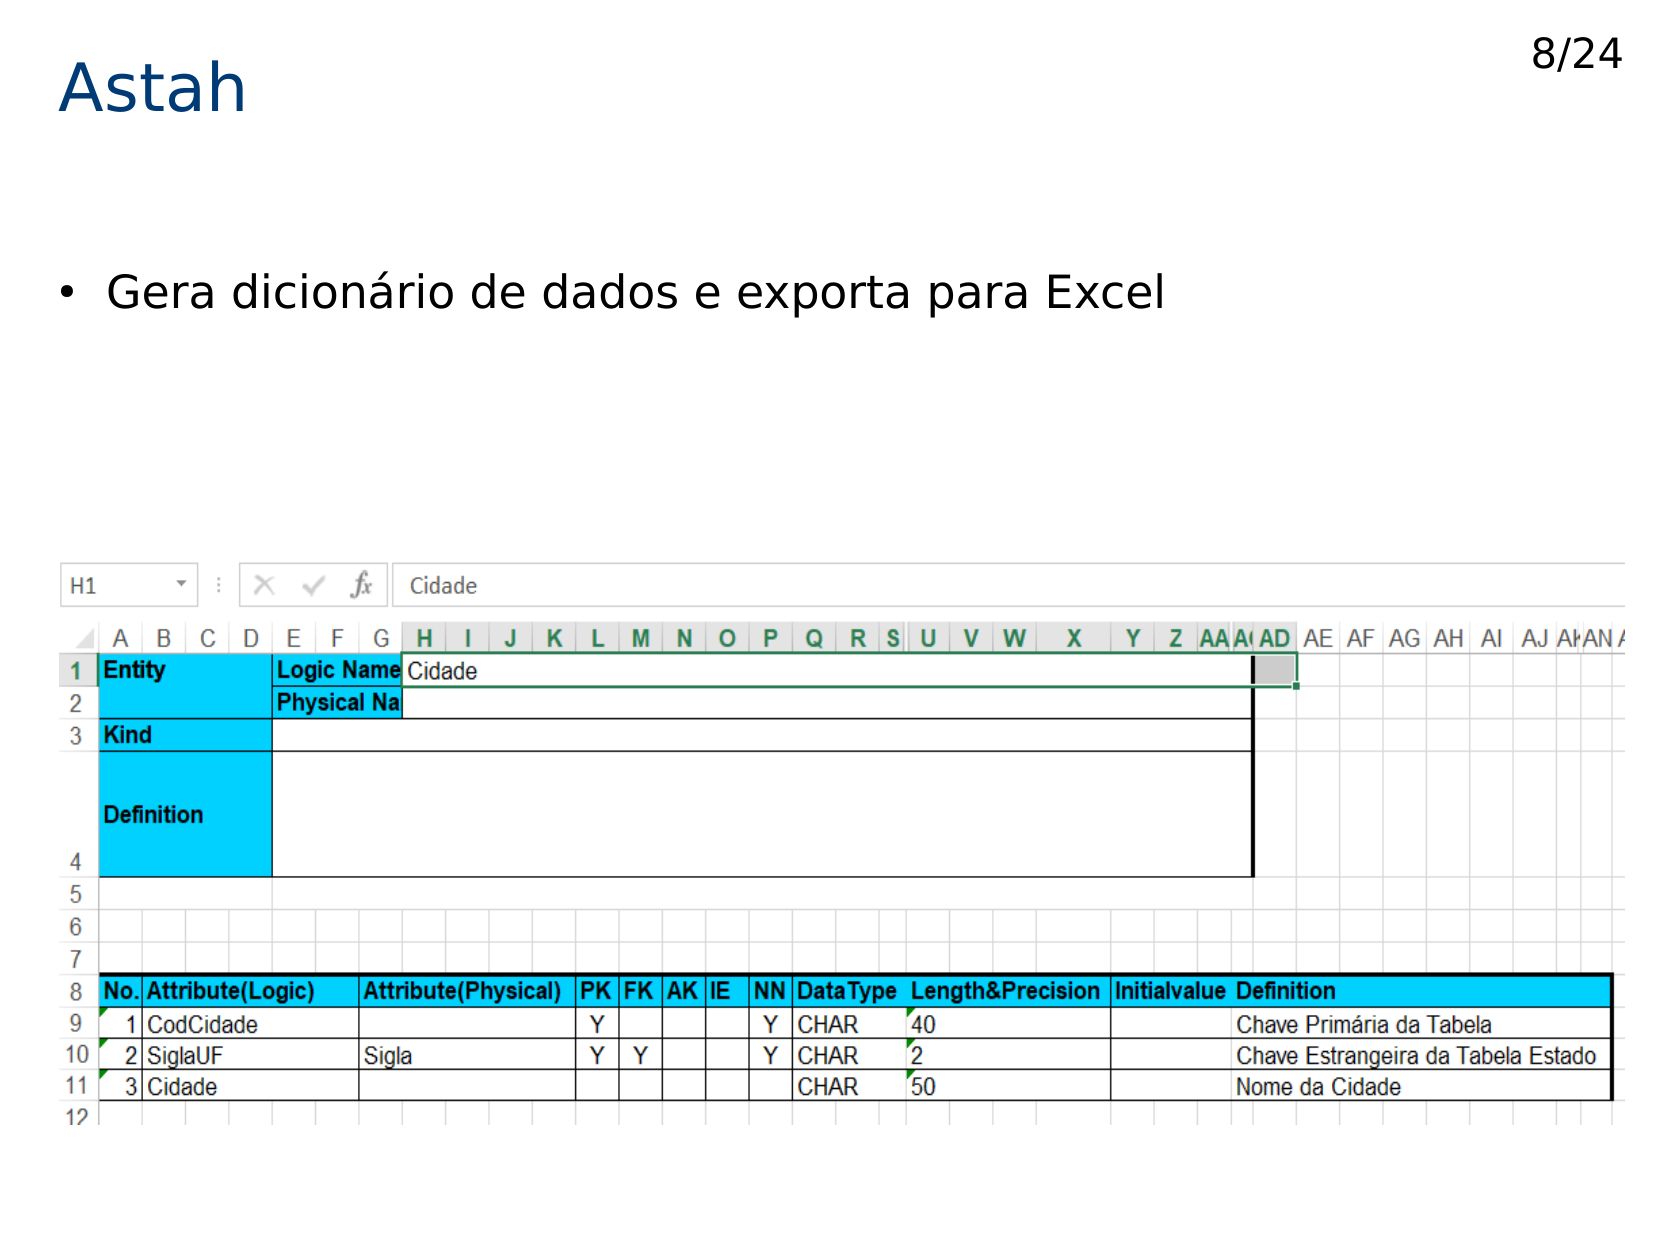

# Astah
8
Gera dicionário de dados e exporta para Excel